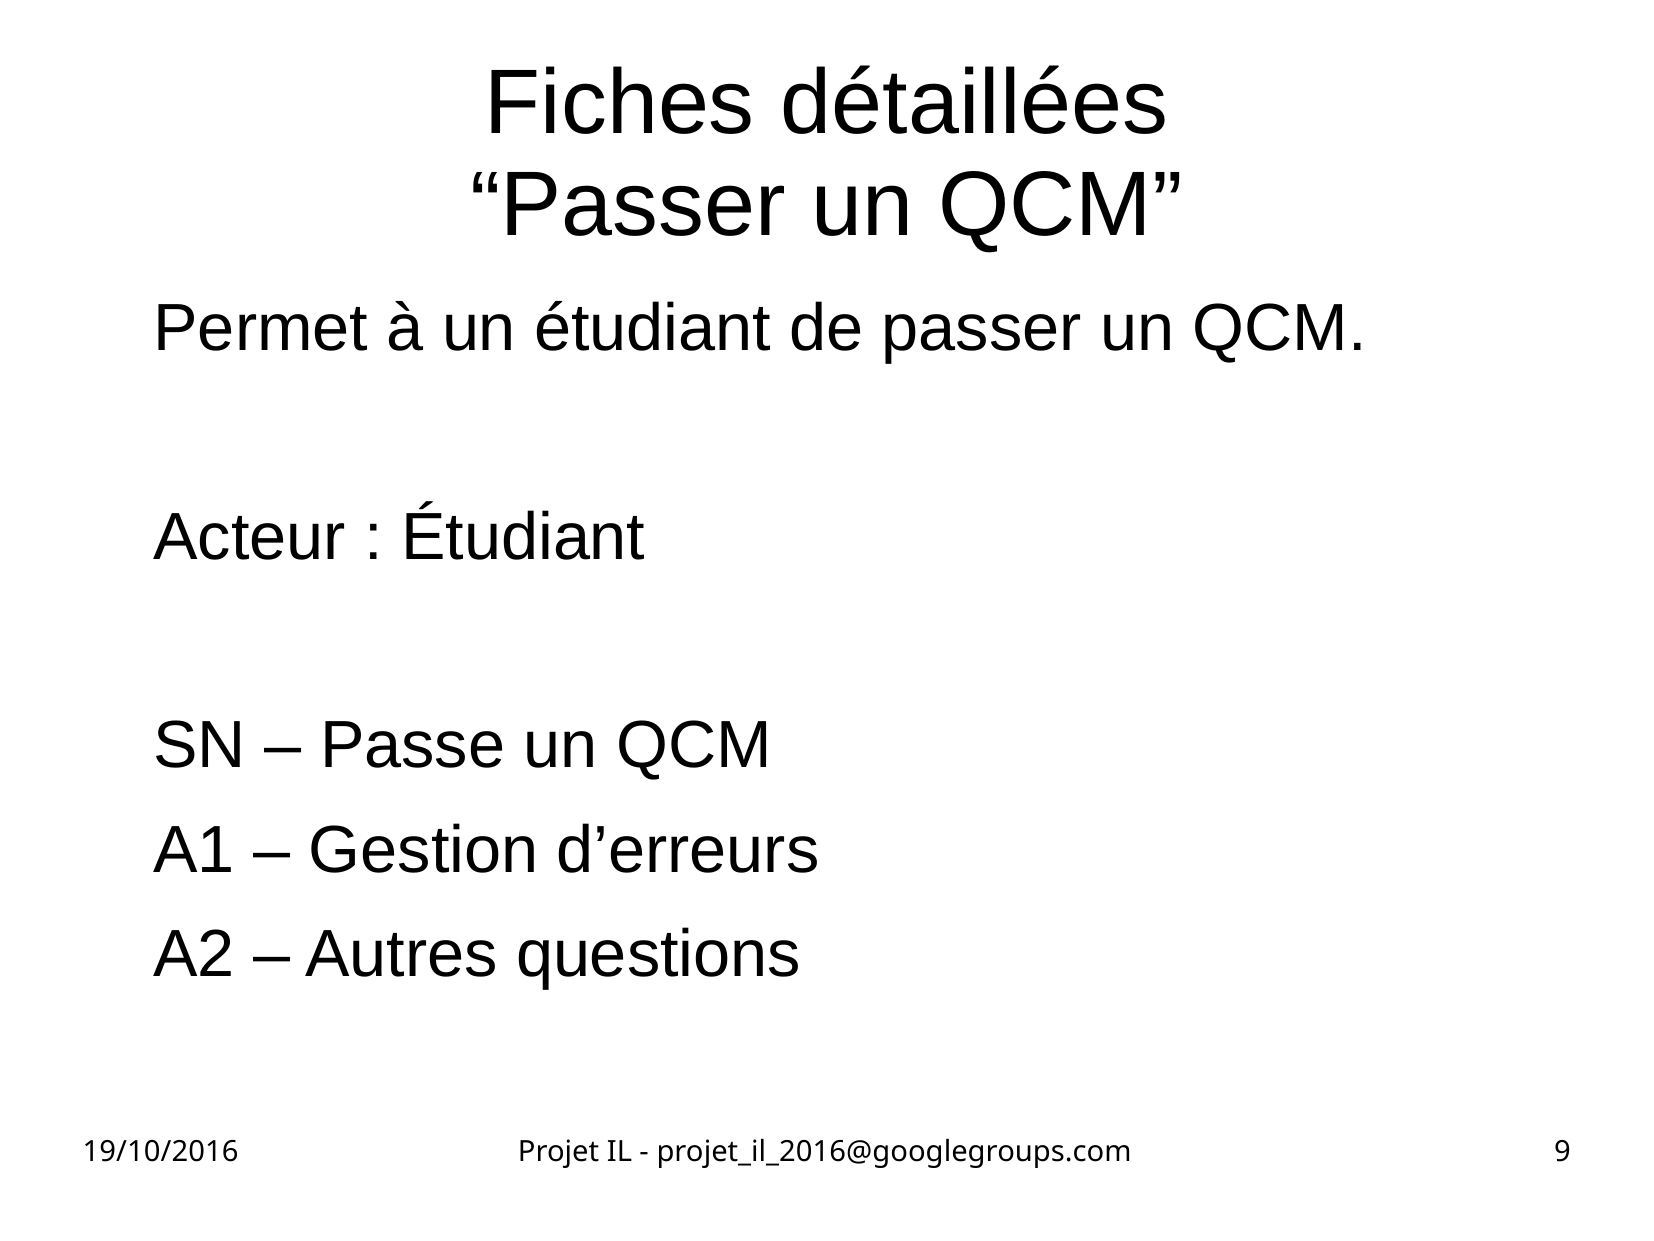

# Fiches détaillées “Passer un QCM”
Permet à un étudiant de passer un QCM.
Acteur : Étudiant
SN – Passe un QCM
A1 – Gestion d’erreurs
A2 – Autres questions
19/10/2016
Projet IL - projet_il_2016@googlegroups.com
9